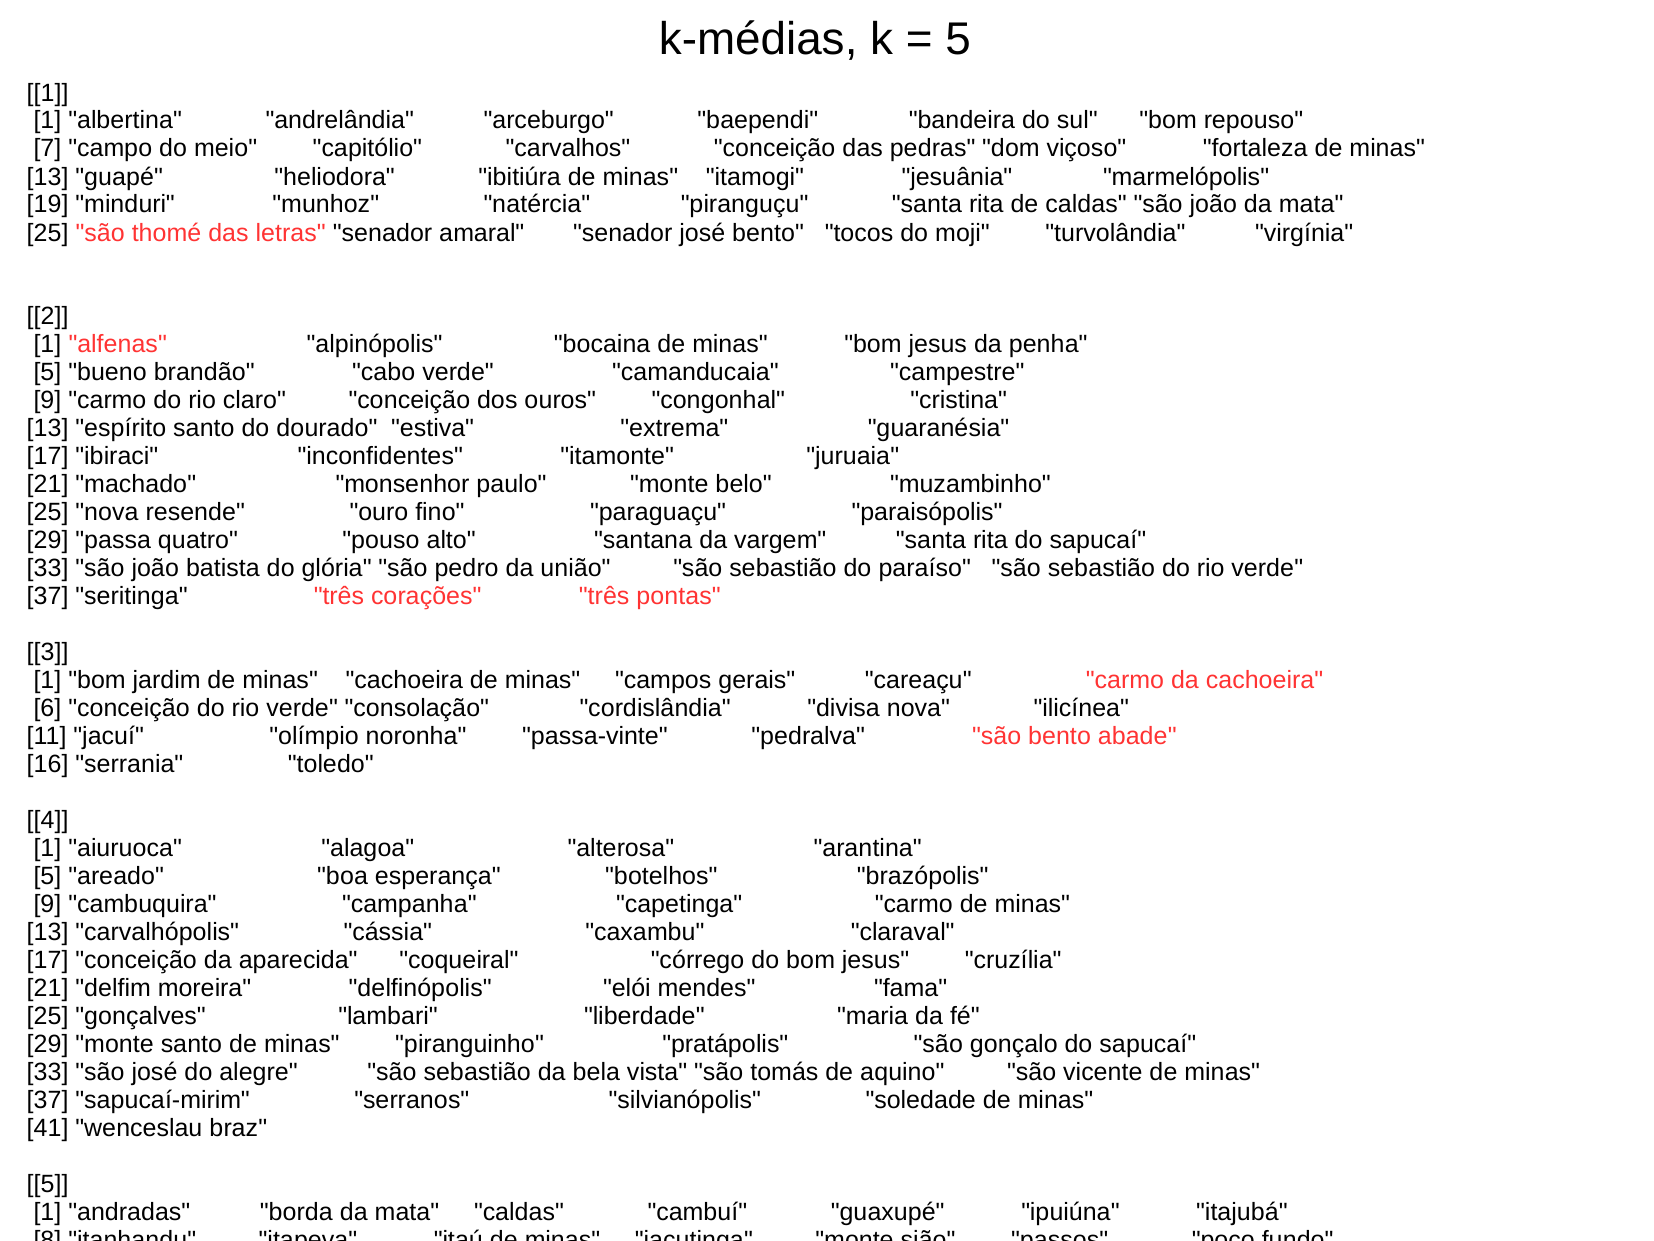

# k-médias, k = 5
[[1]]
 [1] "albertina" "andrelândia" "arceburgo" "baependi" "bandeira do sul" "bom repouso"
 [7] "campo do meio" "capitólio" "carvalhos" "conceição das pedras" "dom viçoso" "fortaleza de minas"
[13] "guapé" "heliodora" "ibitiúra de minas" "itamogi" "jesuânia" "marmelópolis"
[19] "minduri" "munhoz" "natércia" "piranguçu" "santa rita de caldas" "são joão da mata"
[25] "são thomé das letras" "senador amaral" "senador josé bento" "tocos do moji" "turvolândia" "virgínia"
[[2]]
 [1] "alfenas" "alpinópolis" "bocaina de minas" "bom jesus da penha"
 [5] "bueno brandão" "cabo verde" "camanducaia" "campestre"
 [9] "carmo do rio claro" "conceição dos ouros" "congonhal" "cristina"
[13] "espírito santo do dourado" "estiva" "extrema" "guaranésia"
[17] "ibiraci" "inconfidentes" "itamonte" "juruaia"
[21] "machado" "monsenhor paulo" "monte belo" "muzambinho"
[25] "nova resende" "ouro fino" "paraguaçu" "paraisópolis"
[29] "passa quatro" "pouso alto" "santana da vargem" "santa rita do sapucaí"
[33] "são joão batista do glória" "são pedro da união" "são sebastião do paraíso" "são sebastião do rio verde"
[37] "seritinga" "três corações" "três pontas"
[[3]]
 [1] "bom jardim de minas" "cachoeira de minas" "campos gerais" "careaçu" "carmo da cachoeira"
 [6] "conceição do rio verde" "consolação" "cordislândia" "divisa nova" "ilicínea"
[11] "jacuí" "olímpio noronha" "passa-vinte" "pedralva" "são bento abade"
[16] "serrania" "toledo"
[[4]]
 [1] "aiuruoca" "alagoa" "alterosa" "arantina"
 [5] "areado" "boa esperança" "botelhos" "brazópolis"
 [9] "cambuquira" "campanha" "capetinga" "carmo de minas"
[13] "carvalhópolis" "cássia" "caxambu" "claraval"
[17] "conceição da aparecida" "coqueiral" "córrego do bom jesus" "cruzília"
[21] "delfim moreira" "delfinópolis" "elói mendes" "fama"
[25] "gonçalves" "lambari" "liberdade" "maria da fé"
[29] "monte santo de minas" "piranguinho" "pratápolis" "são gonçalo do sapucaí"
[33] "são josé do alegre" "são sebastião da bela vista" "são tomás de aquino" "são vicente de minas"
[37] "sapucaí-mirim" "serranos" "silvianópolis" "soledade de minas"
[41] "wenceslau braz"
[[5]]
 [1] "andradas" "borda da mata" "caldas" "cambuí" "guaxupé" "ipuiúna" "itajubá"
 [8] "itanhandu" "itapeva" "itaú de minas" "jacutinga" "monte sião" "passos" "poço fundo"
[15] "poços de caldas" "pouso alegre" "são josé da barra" "são lourenço" "varginha"